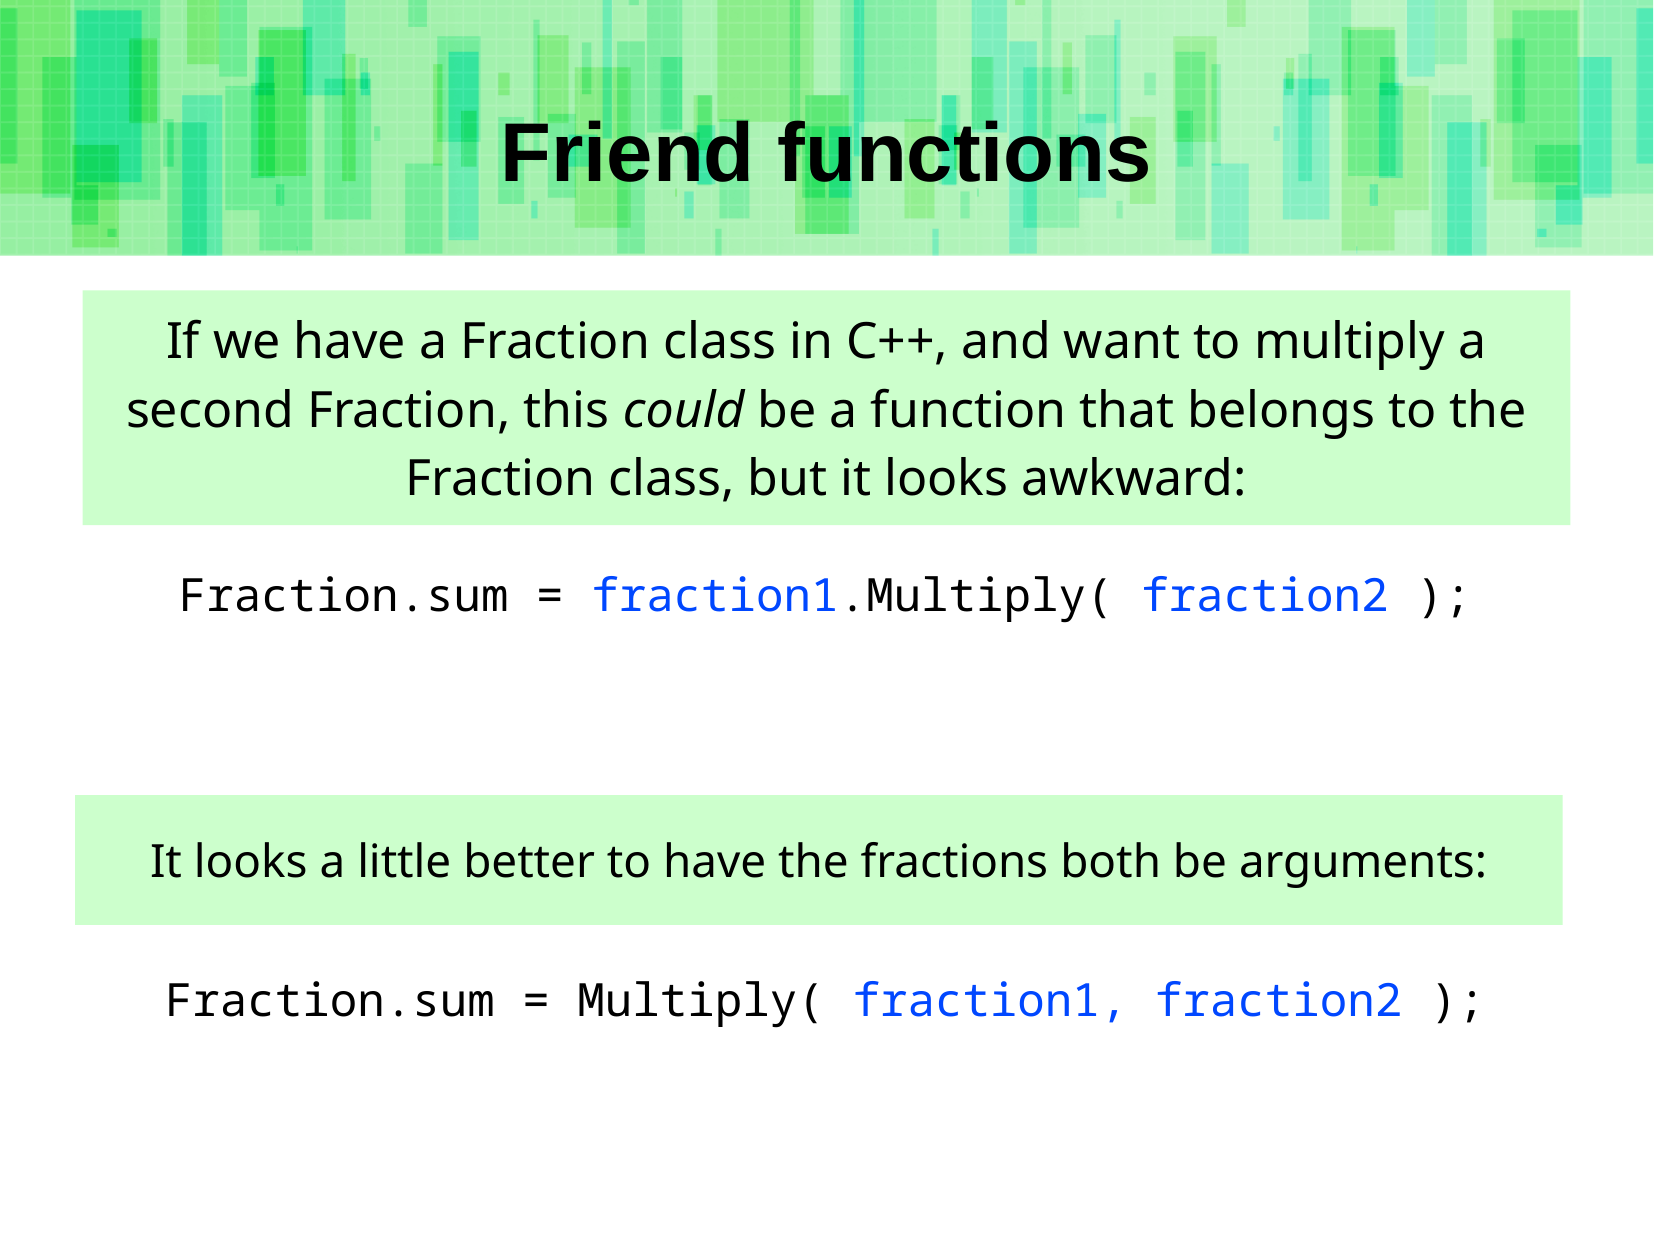

# Friend functions
If we have a Fraction class in C++, and want to multiply a second Fraction, this could be a function that belongs to the Fraction class, but it looks awkward:
Fraction.sum = fraction1.Multiply( fraction2 );
It looks a little better to have the fractions both be arguments:
Fraction.sum = Multiply( fraction1, fraction2 );